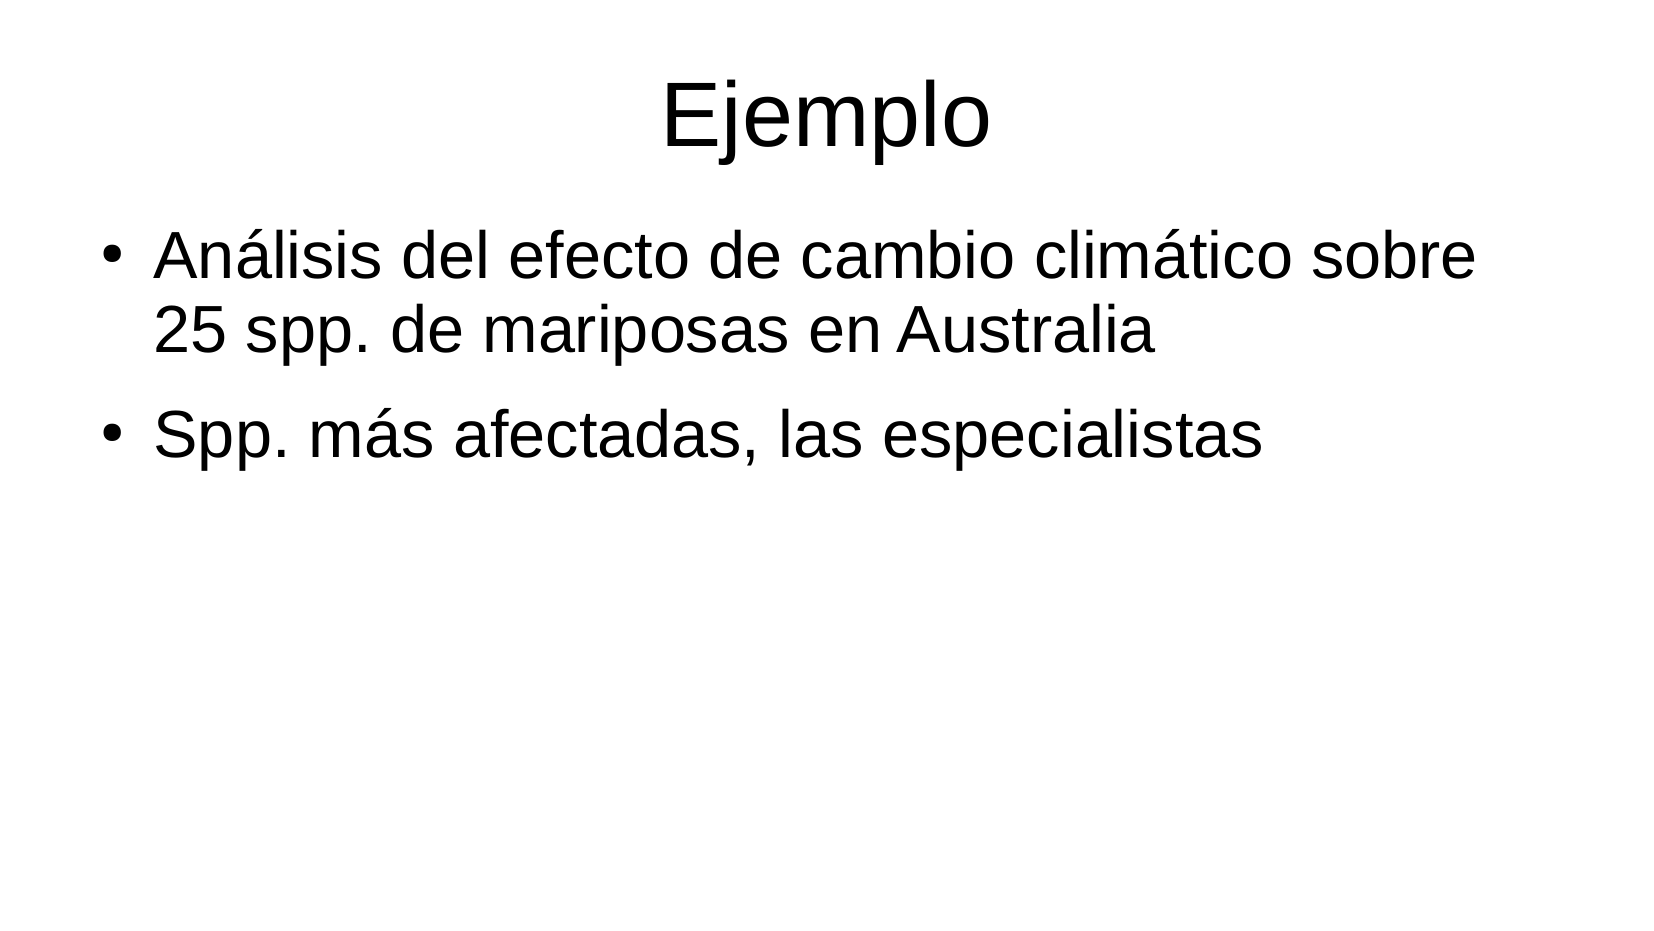

# Ejemplo
Análisis del efecto de cambio climático sobre 25 spp. de mariposas en Australia
Spp. más afectadas, las especialistas